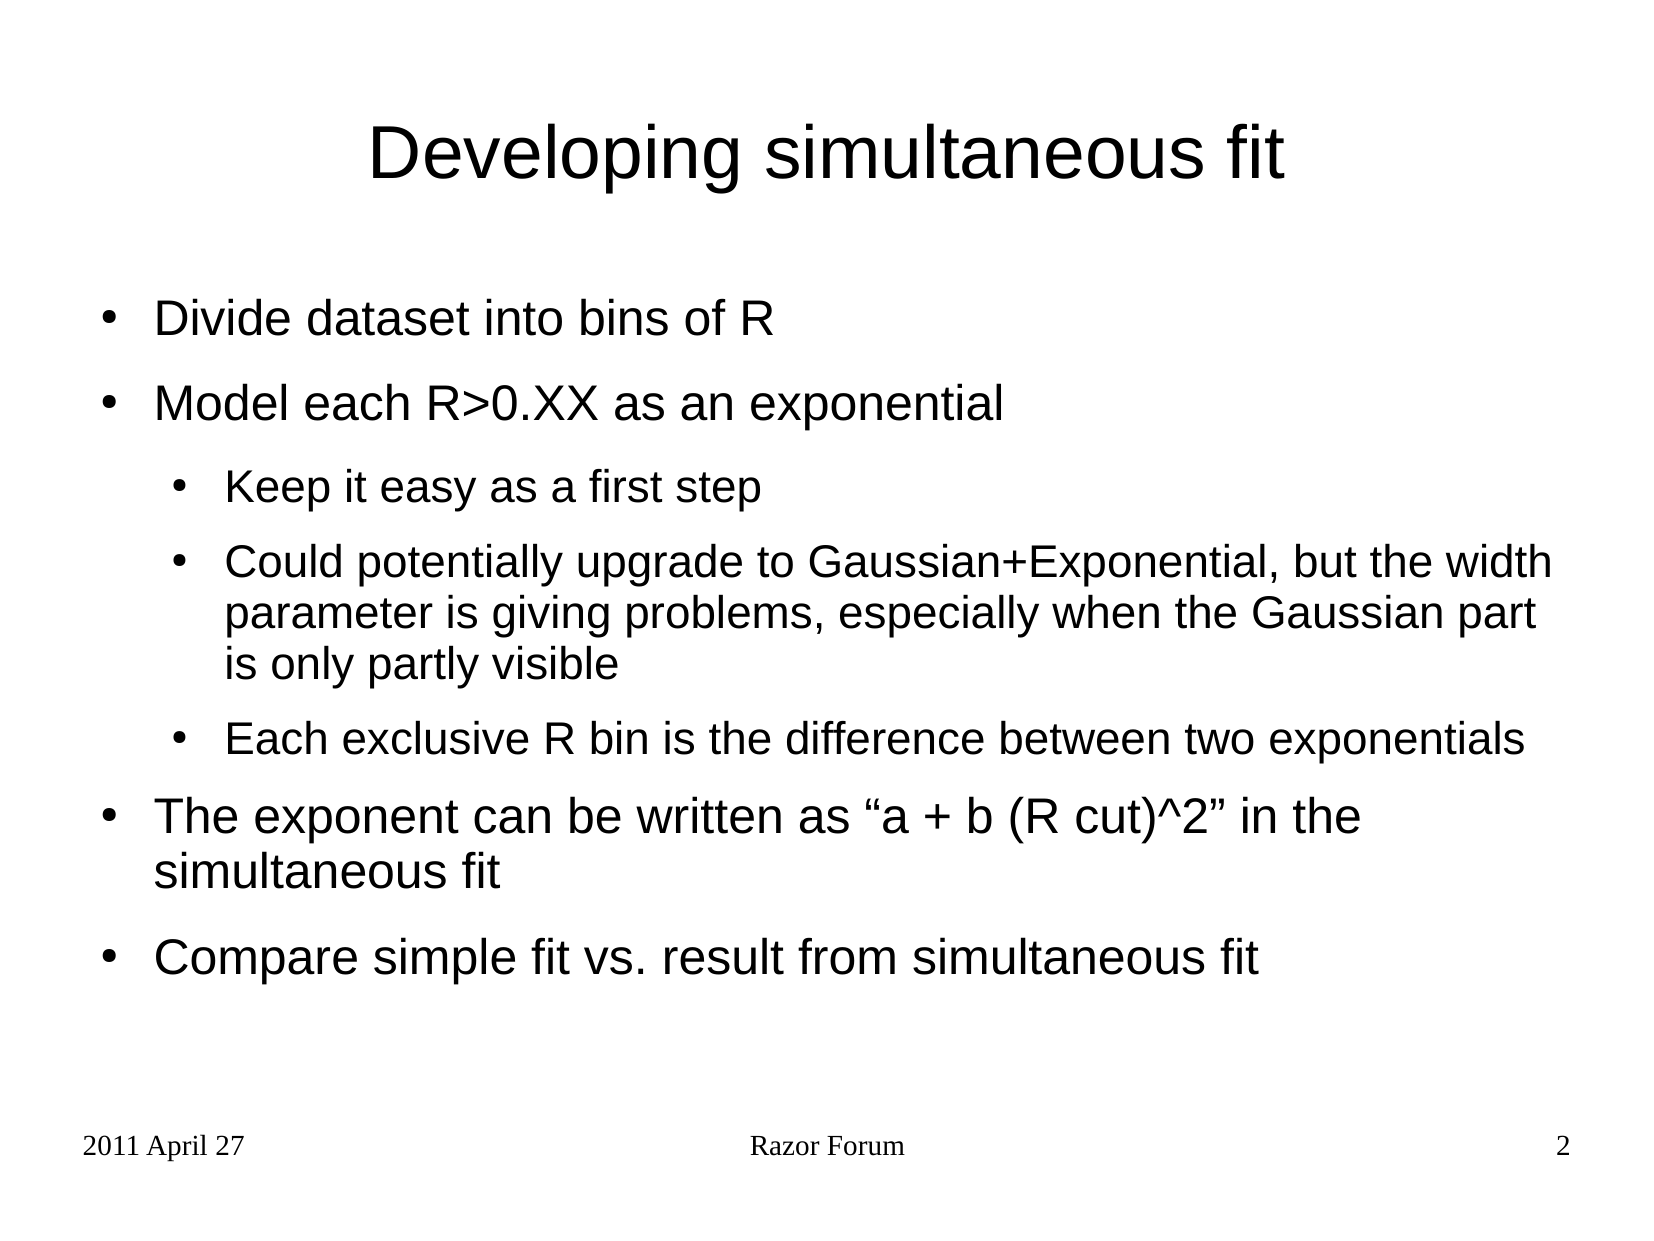

# Developing simultaneous fit
Divide dataset into bins of R
Model each R>0.XX as an exponential
Keep it easy as a first step
Could potentially upgrade to Gaussian+Exponential, but the width parameter is giving problems, especially when the Gaussian part is only partly visible
Each exclusive R bin is the difference between two exponentials
The exponent can be written as “a + b (R cut)^2” in the simultaneous fit
Compare simple fit vs. result from simultaneous fit
2011 April 27
Razor Forum
2